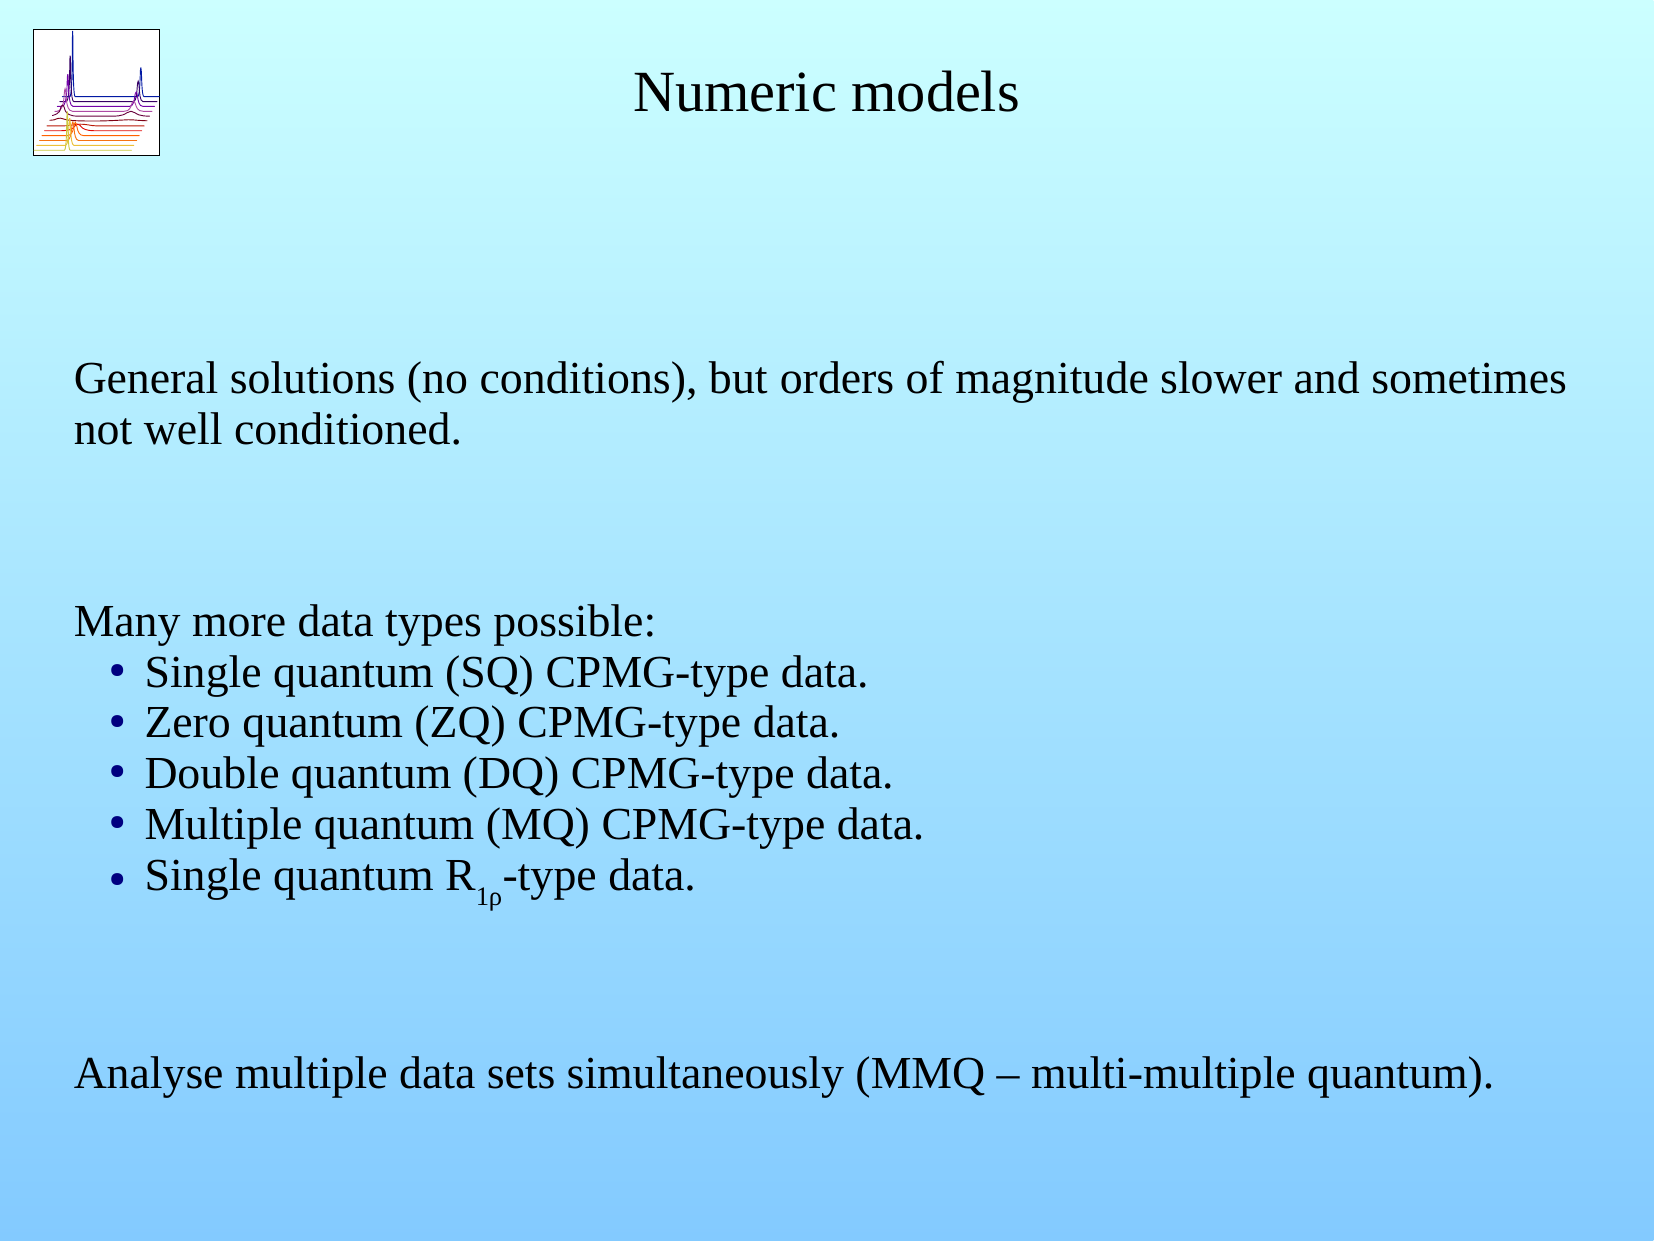

# Numeric models
General solutions (no conditions), but orders of magnitude slower and sometimes not well conditioned.
Many more data types possible:
Single quantum (SQ) CPMG-type data.
Zero quantum (ZQ) CPMG-type data.
Double quantum (DQ) CPMG-type data.
Multiple quantum (MQ) CPMG-type data.
Single quantum R1ρ-type data.
Analyse multiple data sets simultaneously (MMQ – multi-multiple quantum).